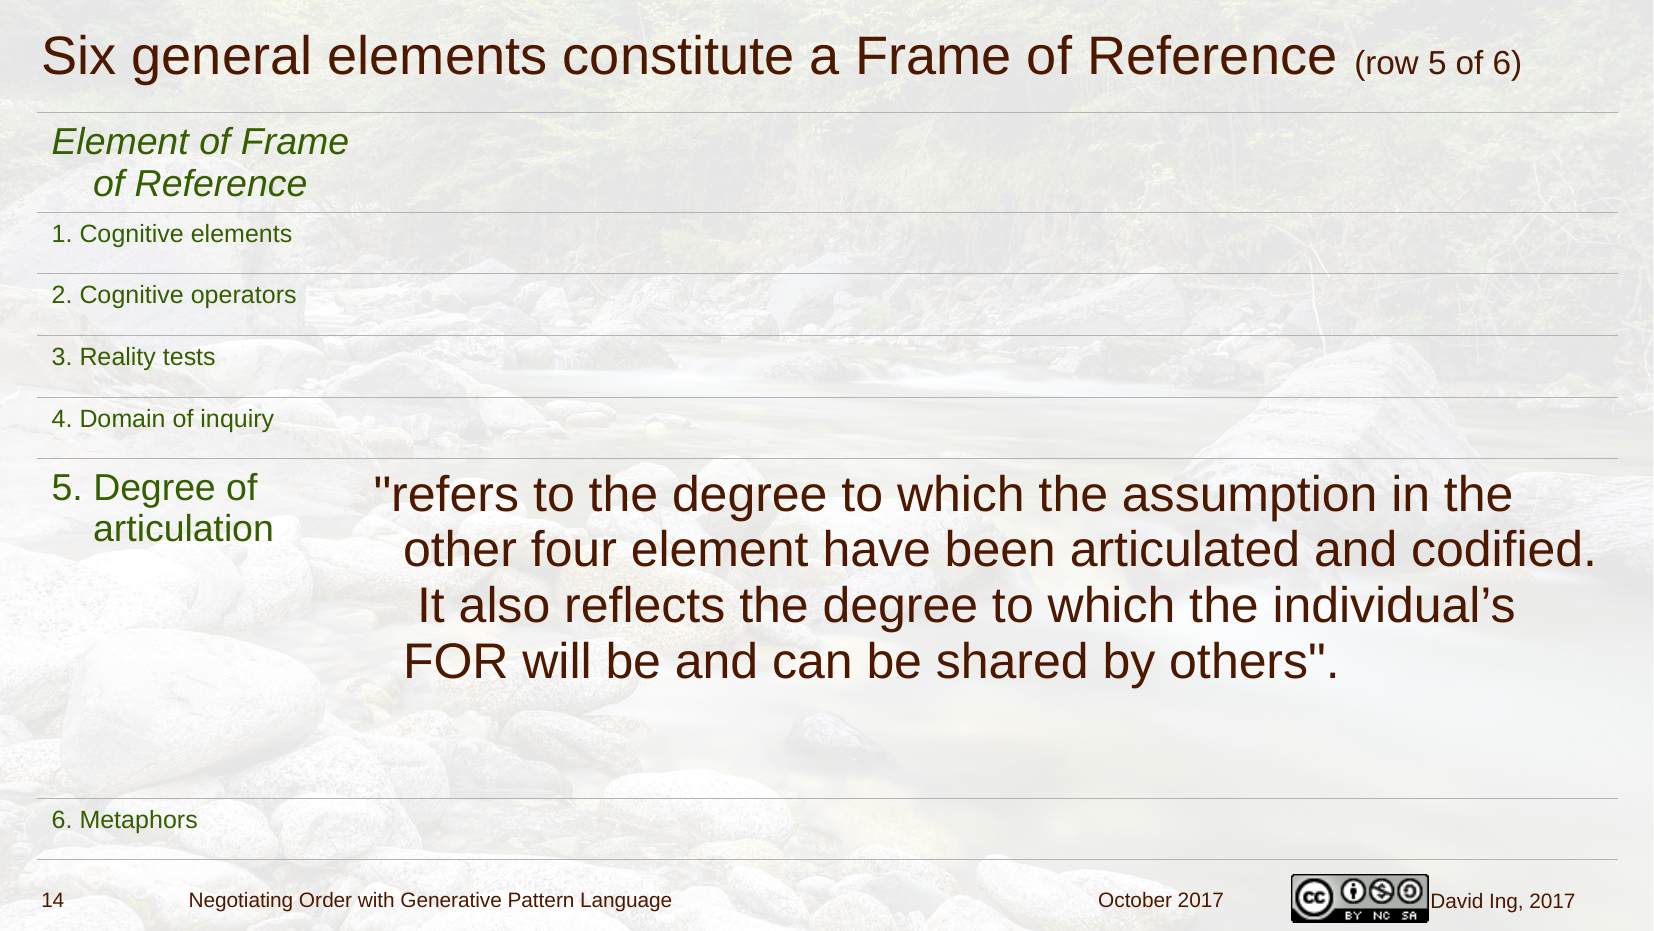

# Six general elements constitute a Frame of Reference (row 5 of 6)
| Element of Frame of Reference | |
| --- | --- |
| 1. Cognitive elements | |
| 2. Cognitive operators | |
| 3. Reality tests | |
| 4. Domain of inquiry | |
| 5. Degree of articulation | "refers to the degree to which the assumption in the other four element have been articulated and codified. It also reflects the degree to which the individual’s FOR will be and can be shared by others". |
| 6. Metaphors | |
Negotiating Order with Generative Pattern Language
October 2017
14